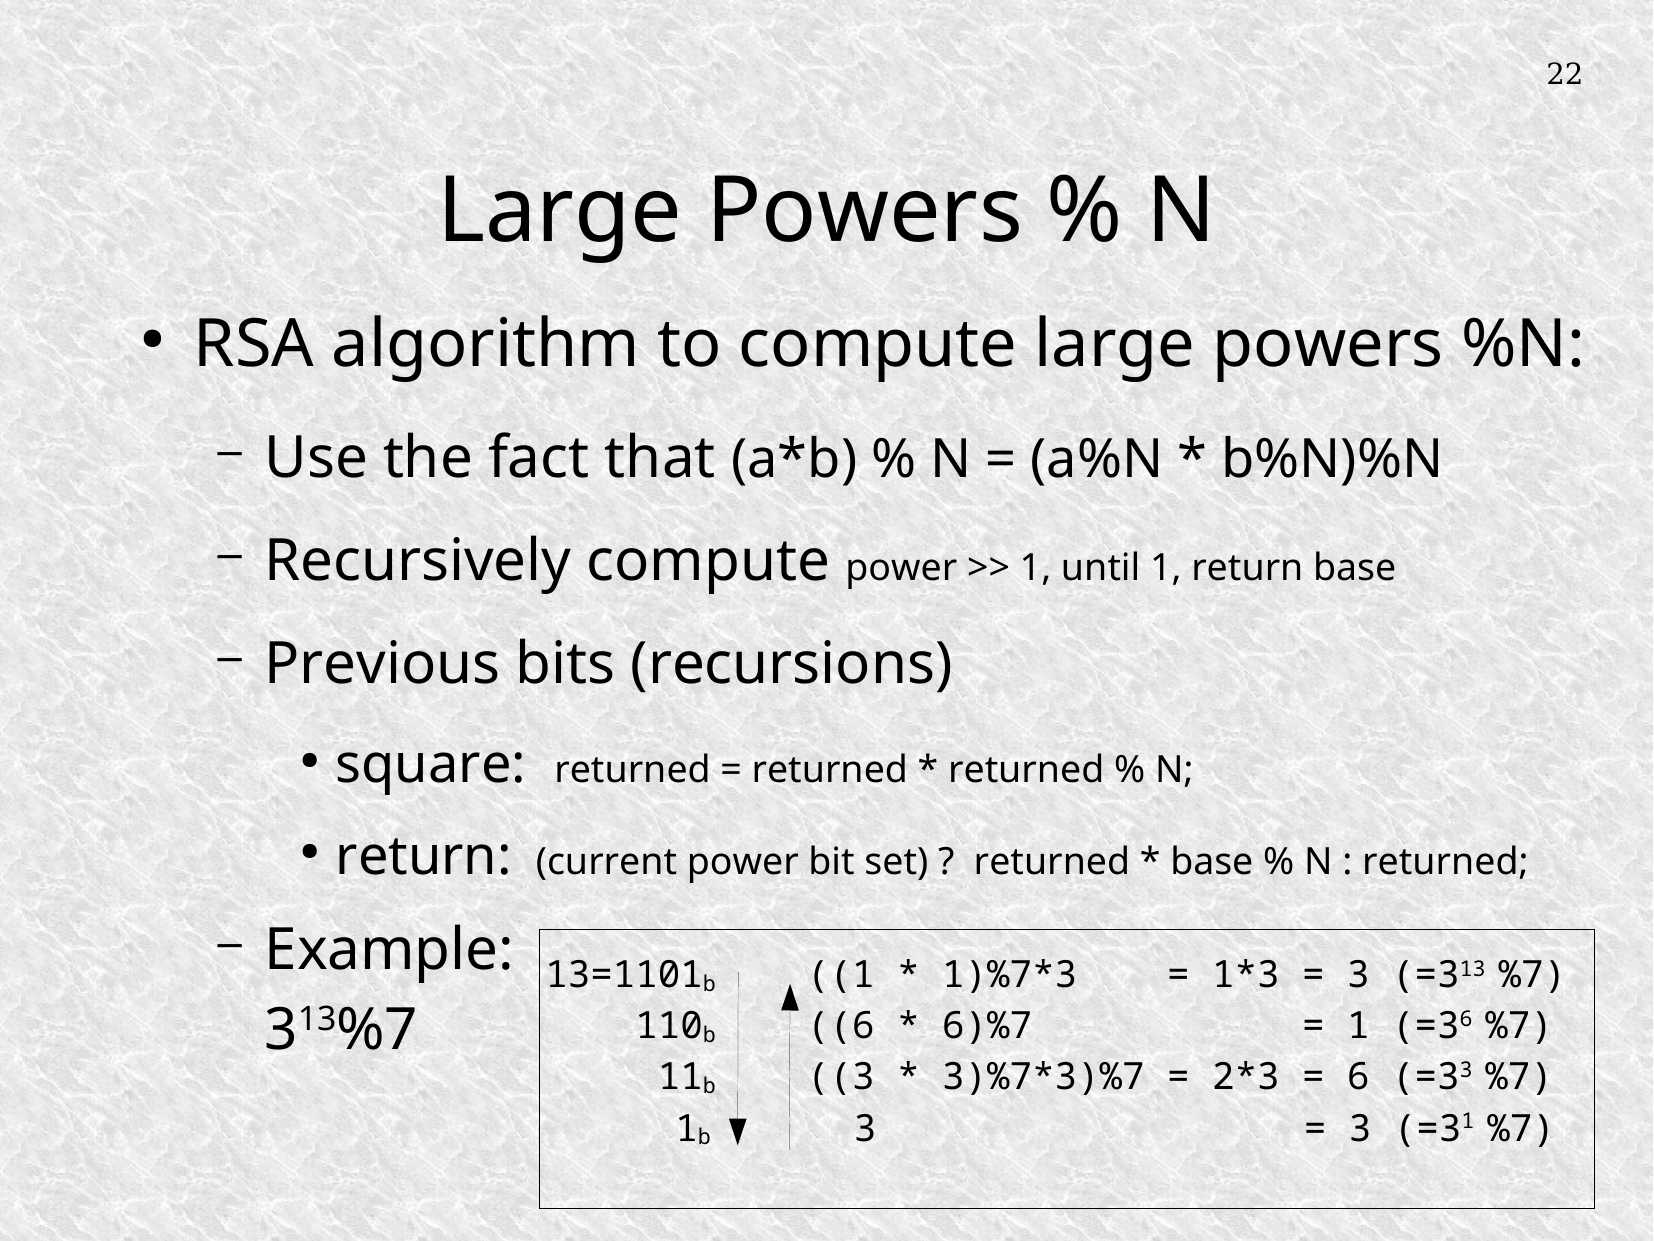

22
# Large Powers % N
RSA algorithm to compute large powers %N:
Use the fact that (a*b) % N = (a%N * b%N)%N
Recursively compute power >> 1, until 1, return base
Previous bits (recursions)
square: returned = returned * returned % N;
return: (current power bit set) ? returned * base % N : returned;
Example:
313%7
13=1101b ((1 * 1)%7*3 = 1*3 = 3 (=313 %7)
 110b ((6 * 6)%7 = 1 (=36 %7)
 11b ((3 * 3)%7*3)%7 = 2*3 = 6 (=33 %7)
 1b 3 = 3 (=31 %7)